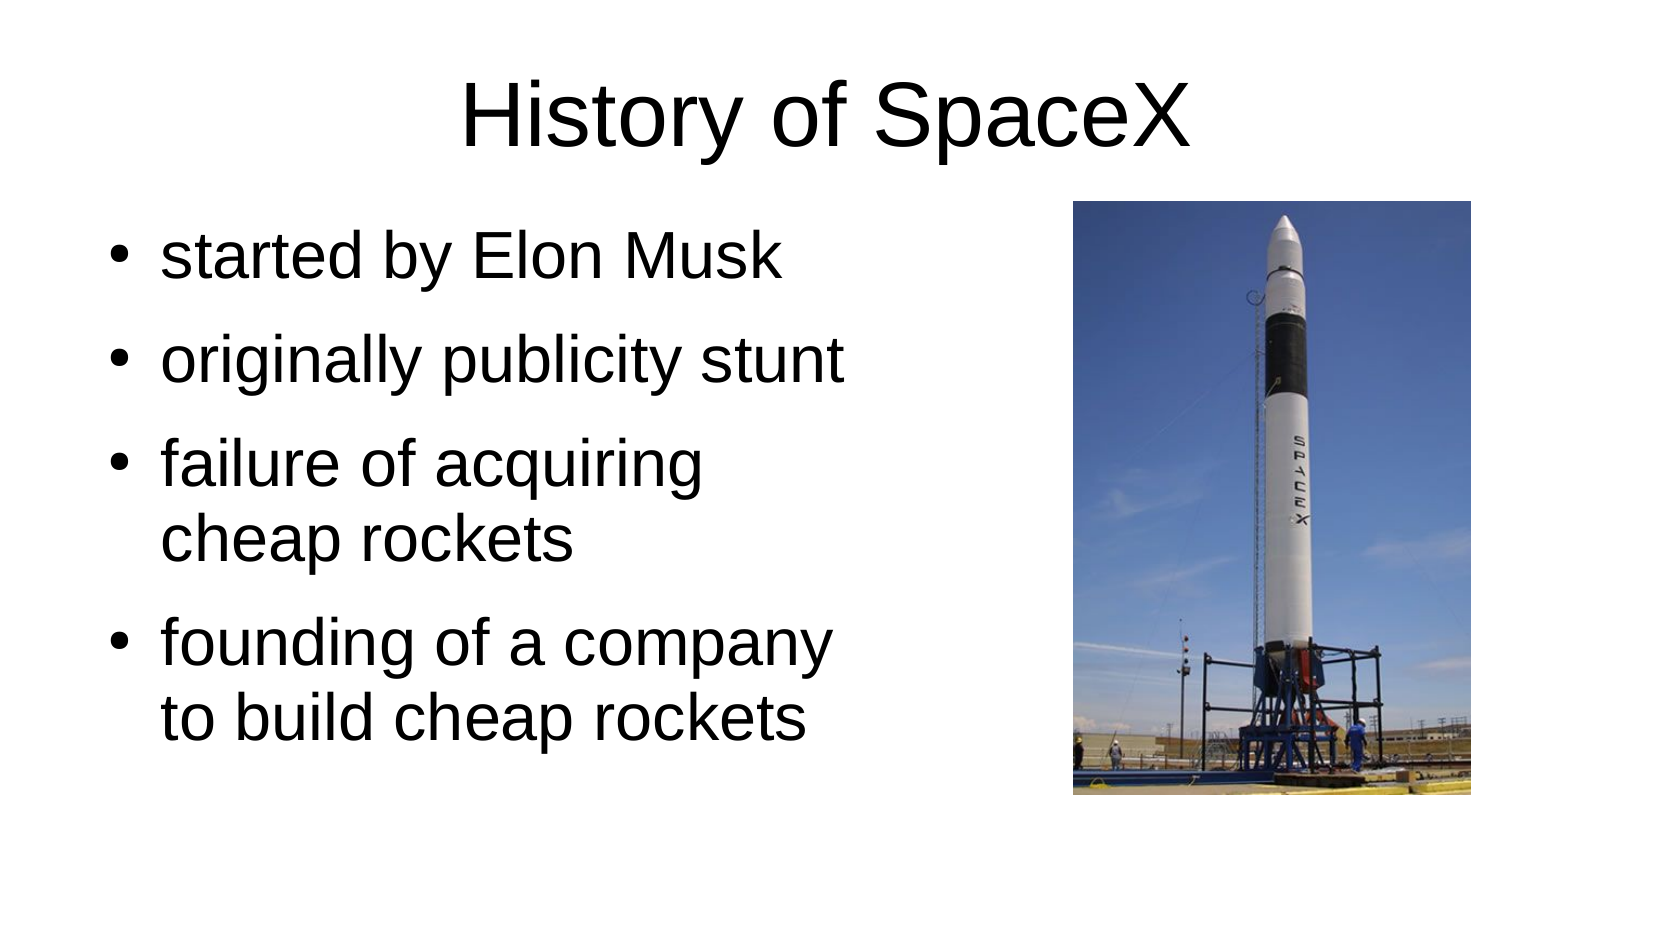

# History of SpaceX
started by Elon Musk
originally publicity stunt
failure of acquiring
cheap rockets
founding of a company
to build cheap rockets